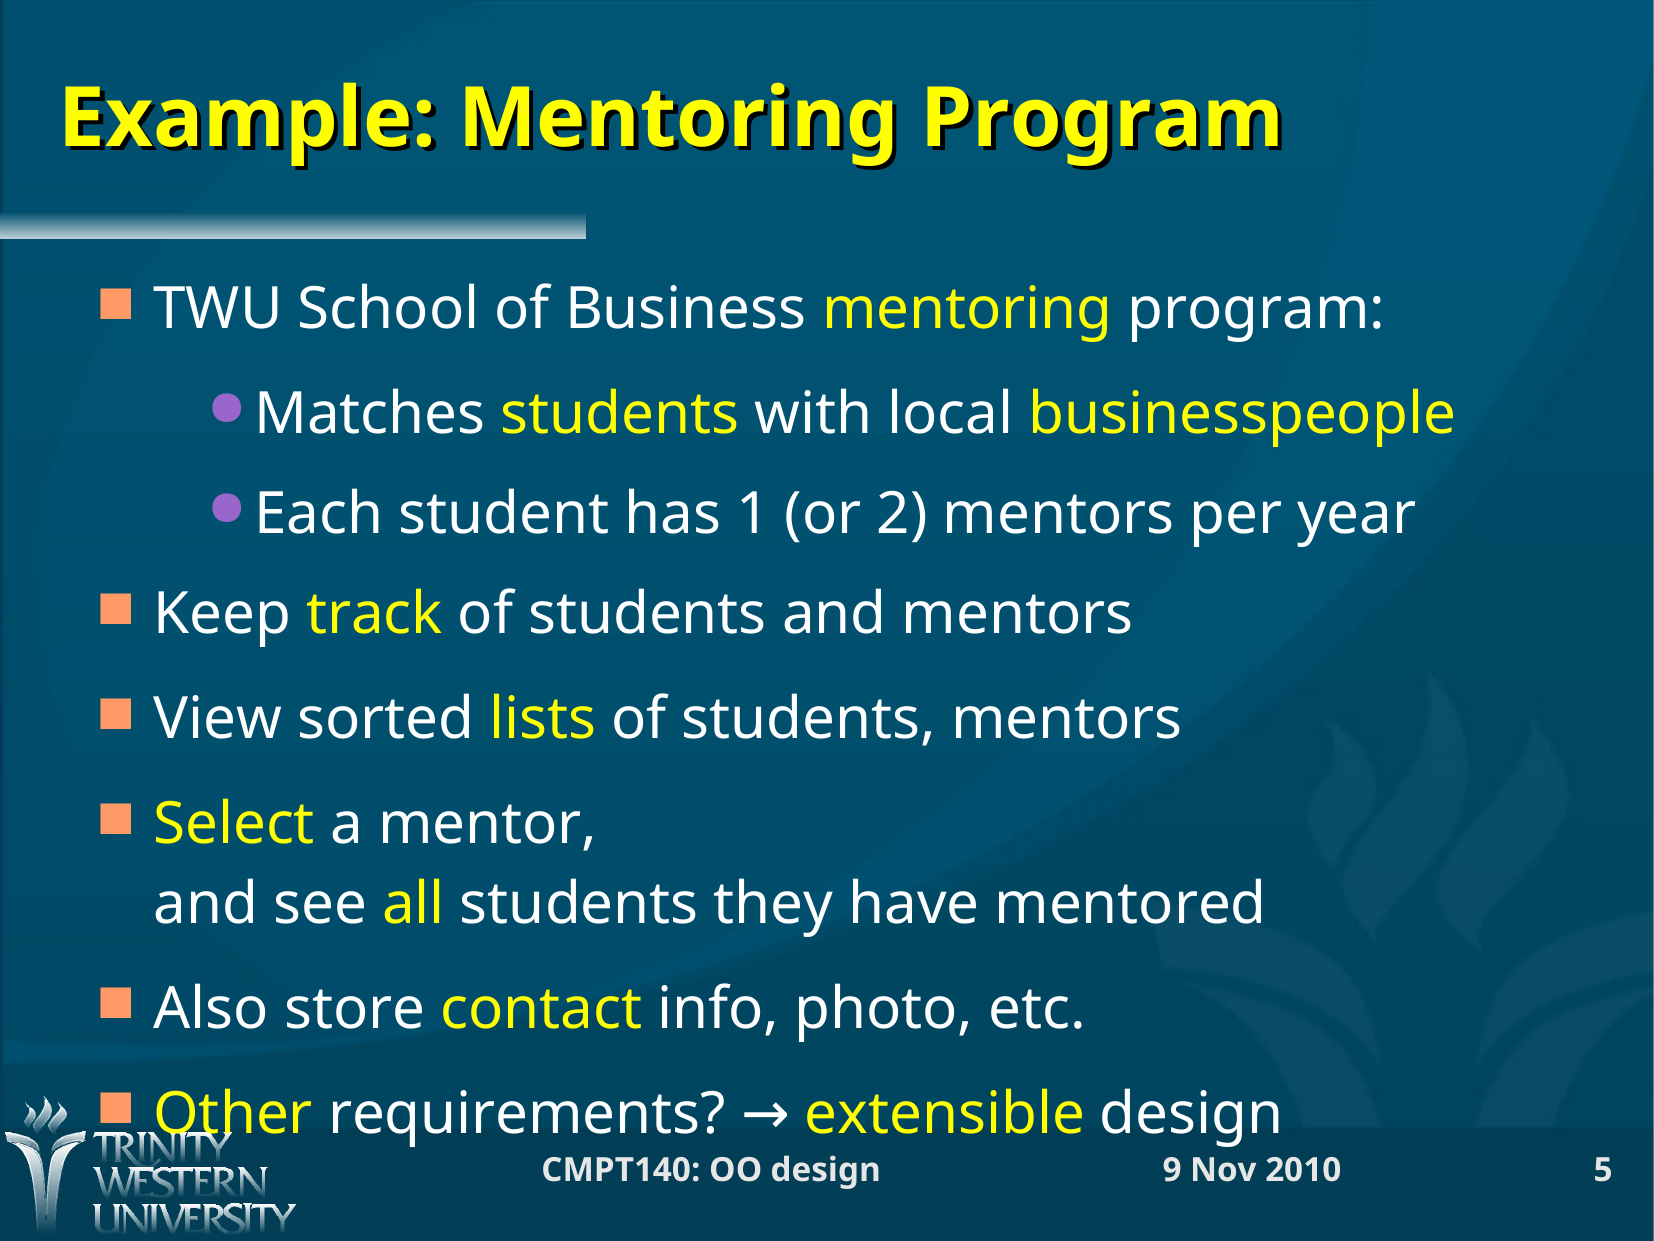

# Example: Mentoring Program
TWU School of Business mentoring program:
Matches students with local businesspeople
Each student has 1 (or 2) mentors per year
Keep track of students and mentors
View sorted lists of students, mentors
Select a mentor,
and see all students they have mentored
Also store contact info, photo, etc.
Other requirements? → extensible design
CMPT140: OO design
9 Nov 2010
5